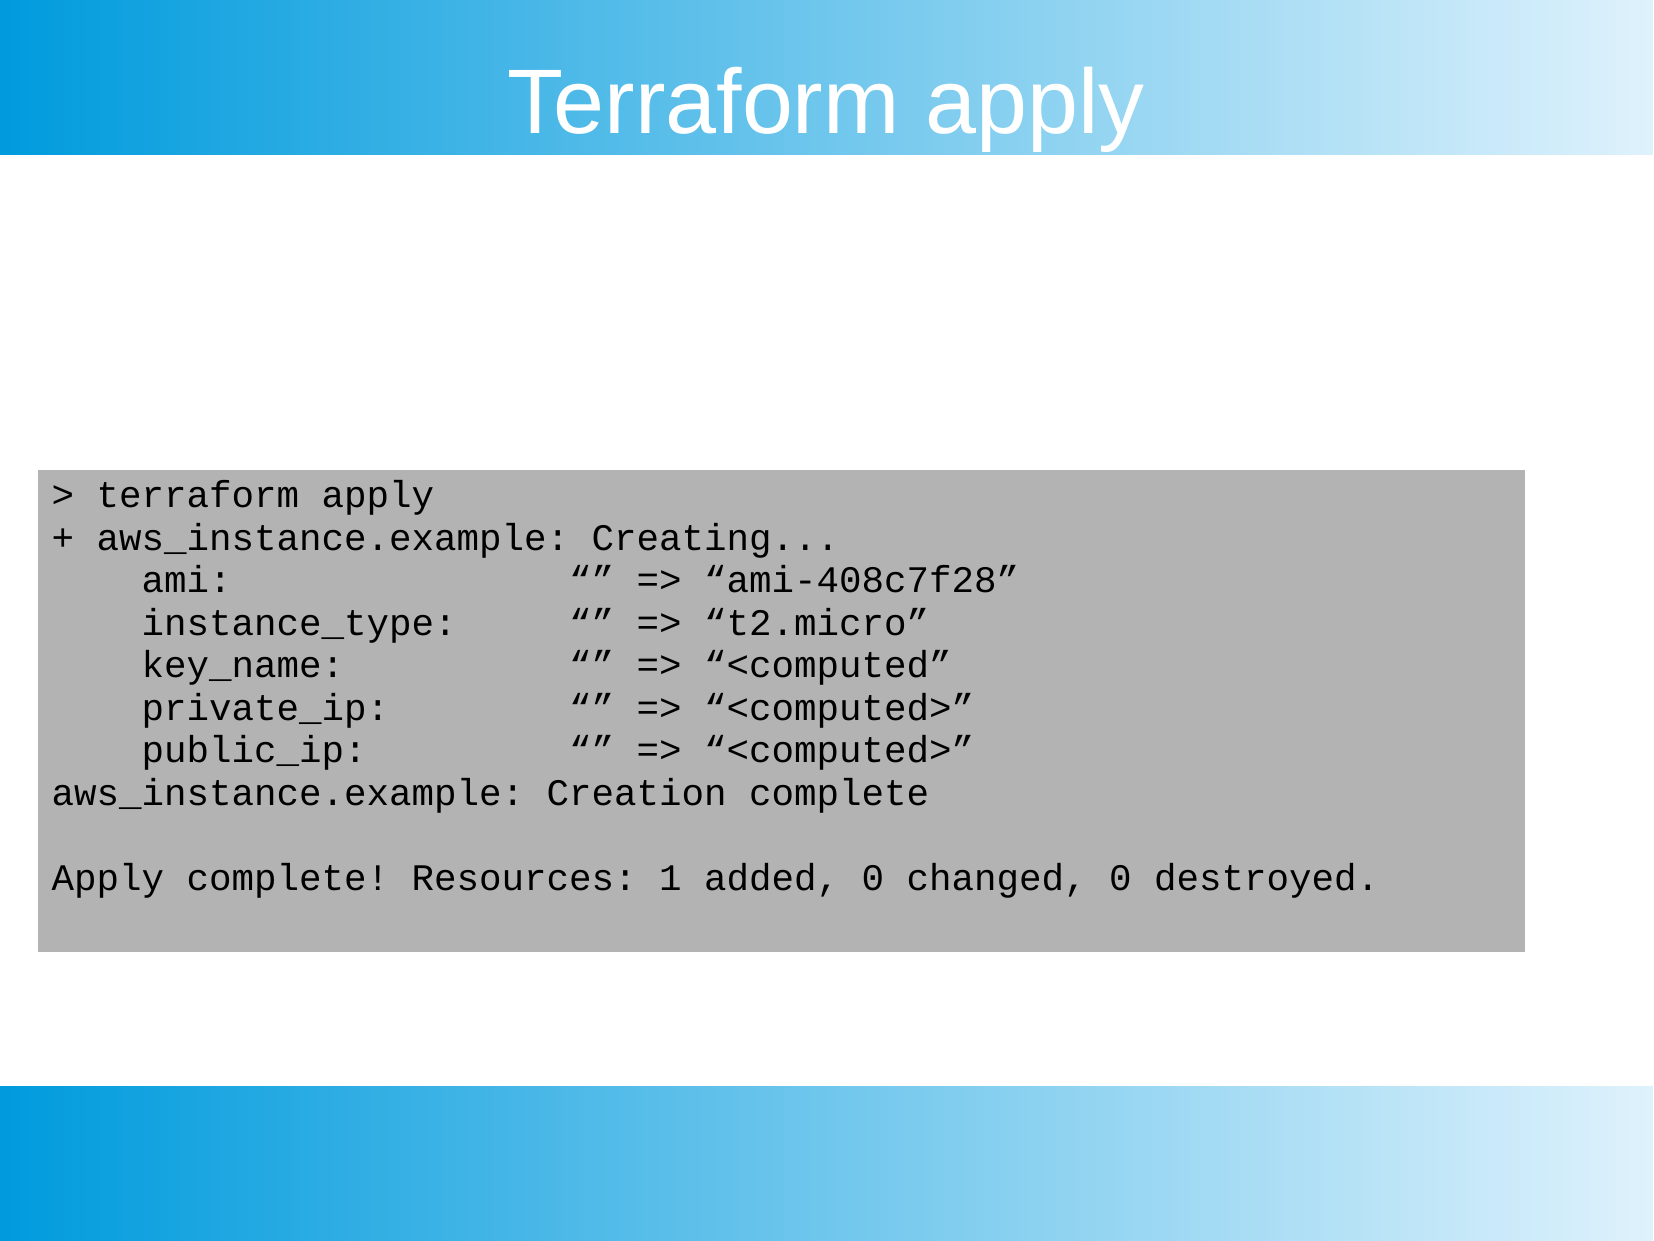

# Terraform apply
| > terraform apply + aws\_instance.example: Creating... ami: “” => “ami-408c7f28” instance\_type: “” => “t2.micro” key\_name: “” => “<computed” private\_ip: “” => “<computed>” public\_ip: “” => “<computed>” aws\_instance.example: Creation complete Apply complete! Resources: 1 added, 0 changed, 0 destroyed. |
| --- |